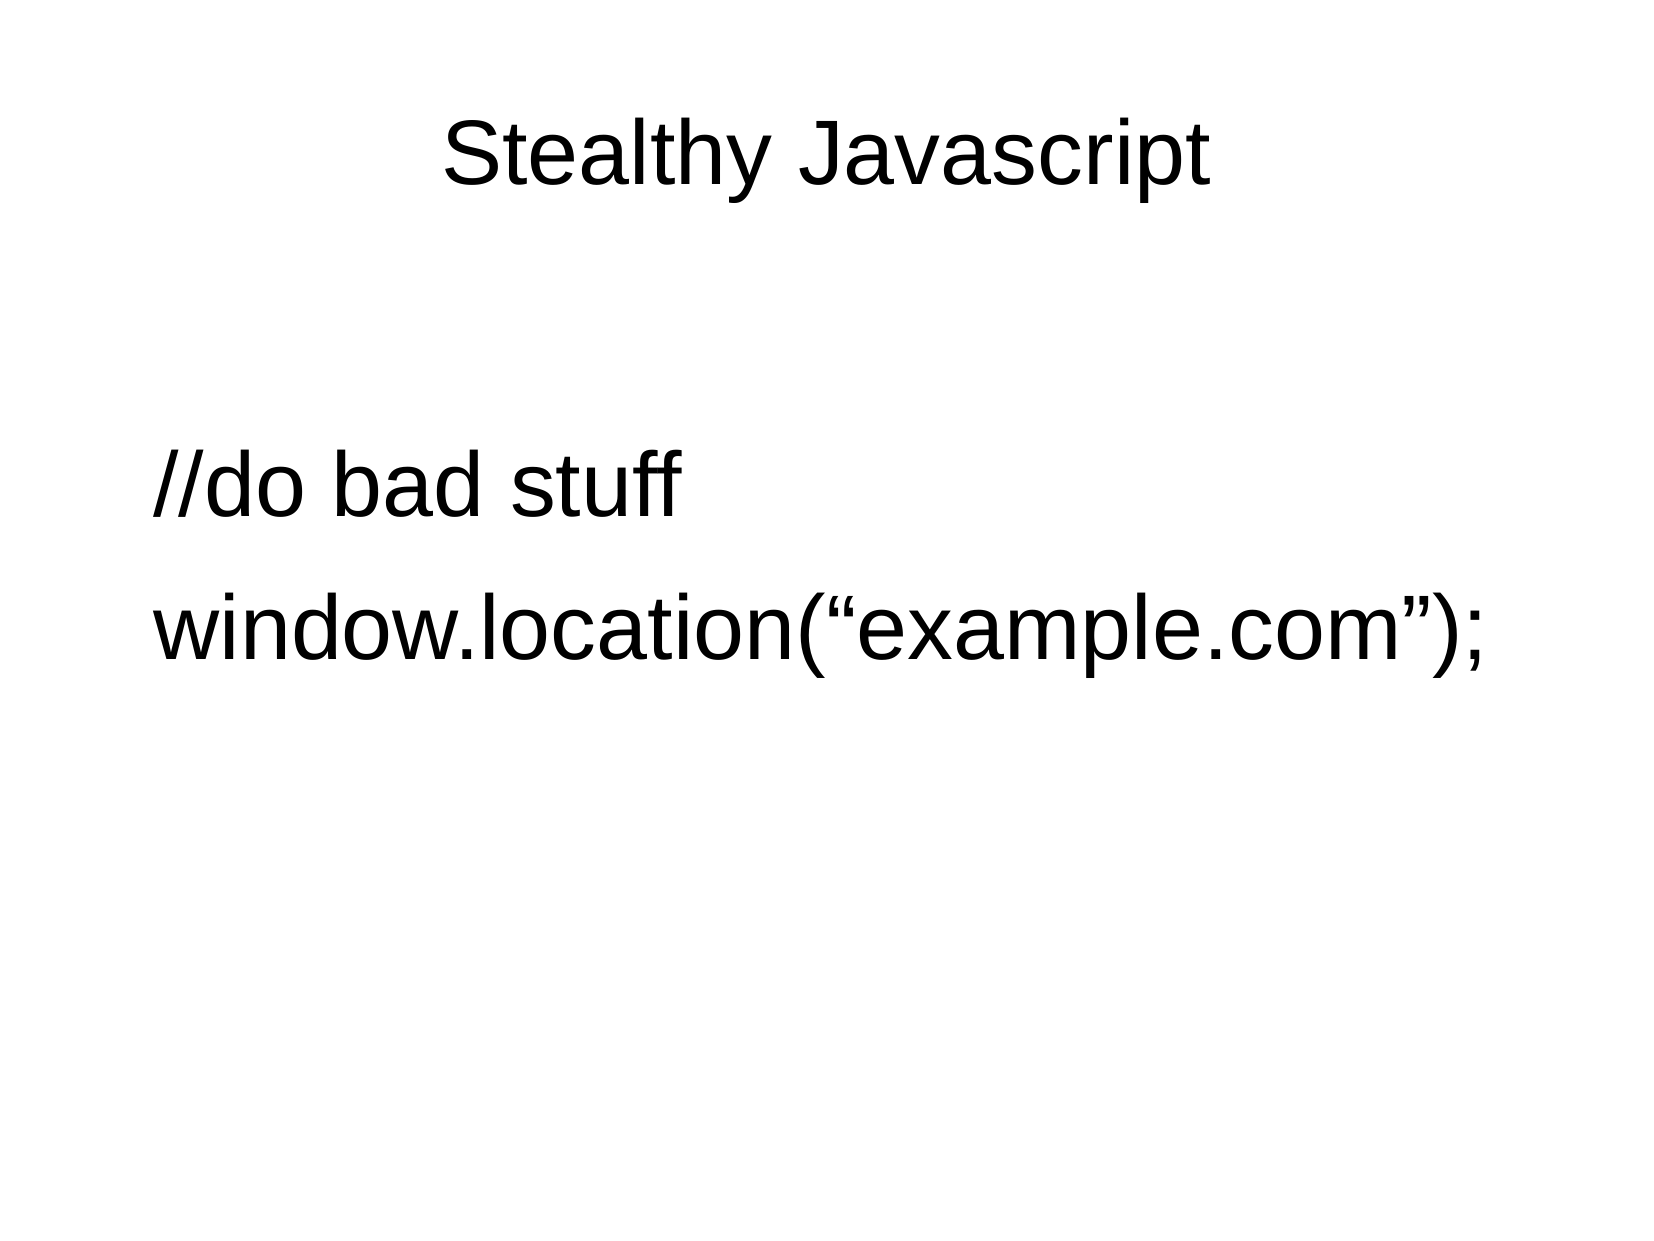

# Stealthy Javascript
//do bad stuff
window.location(“example.com”);